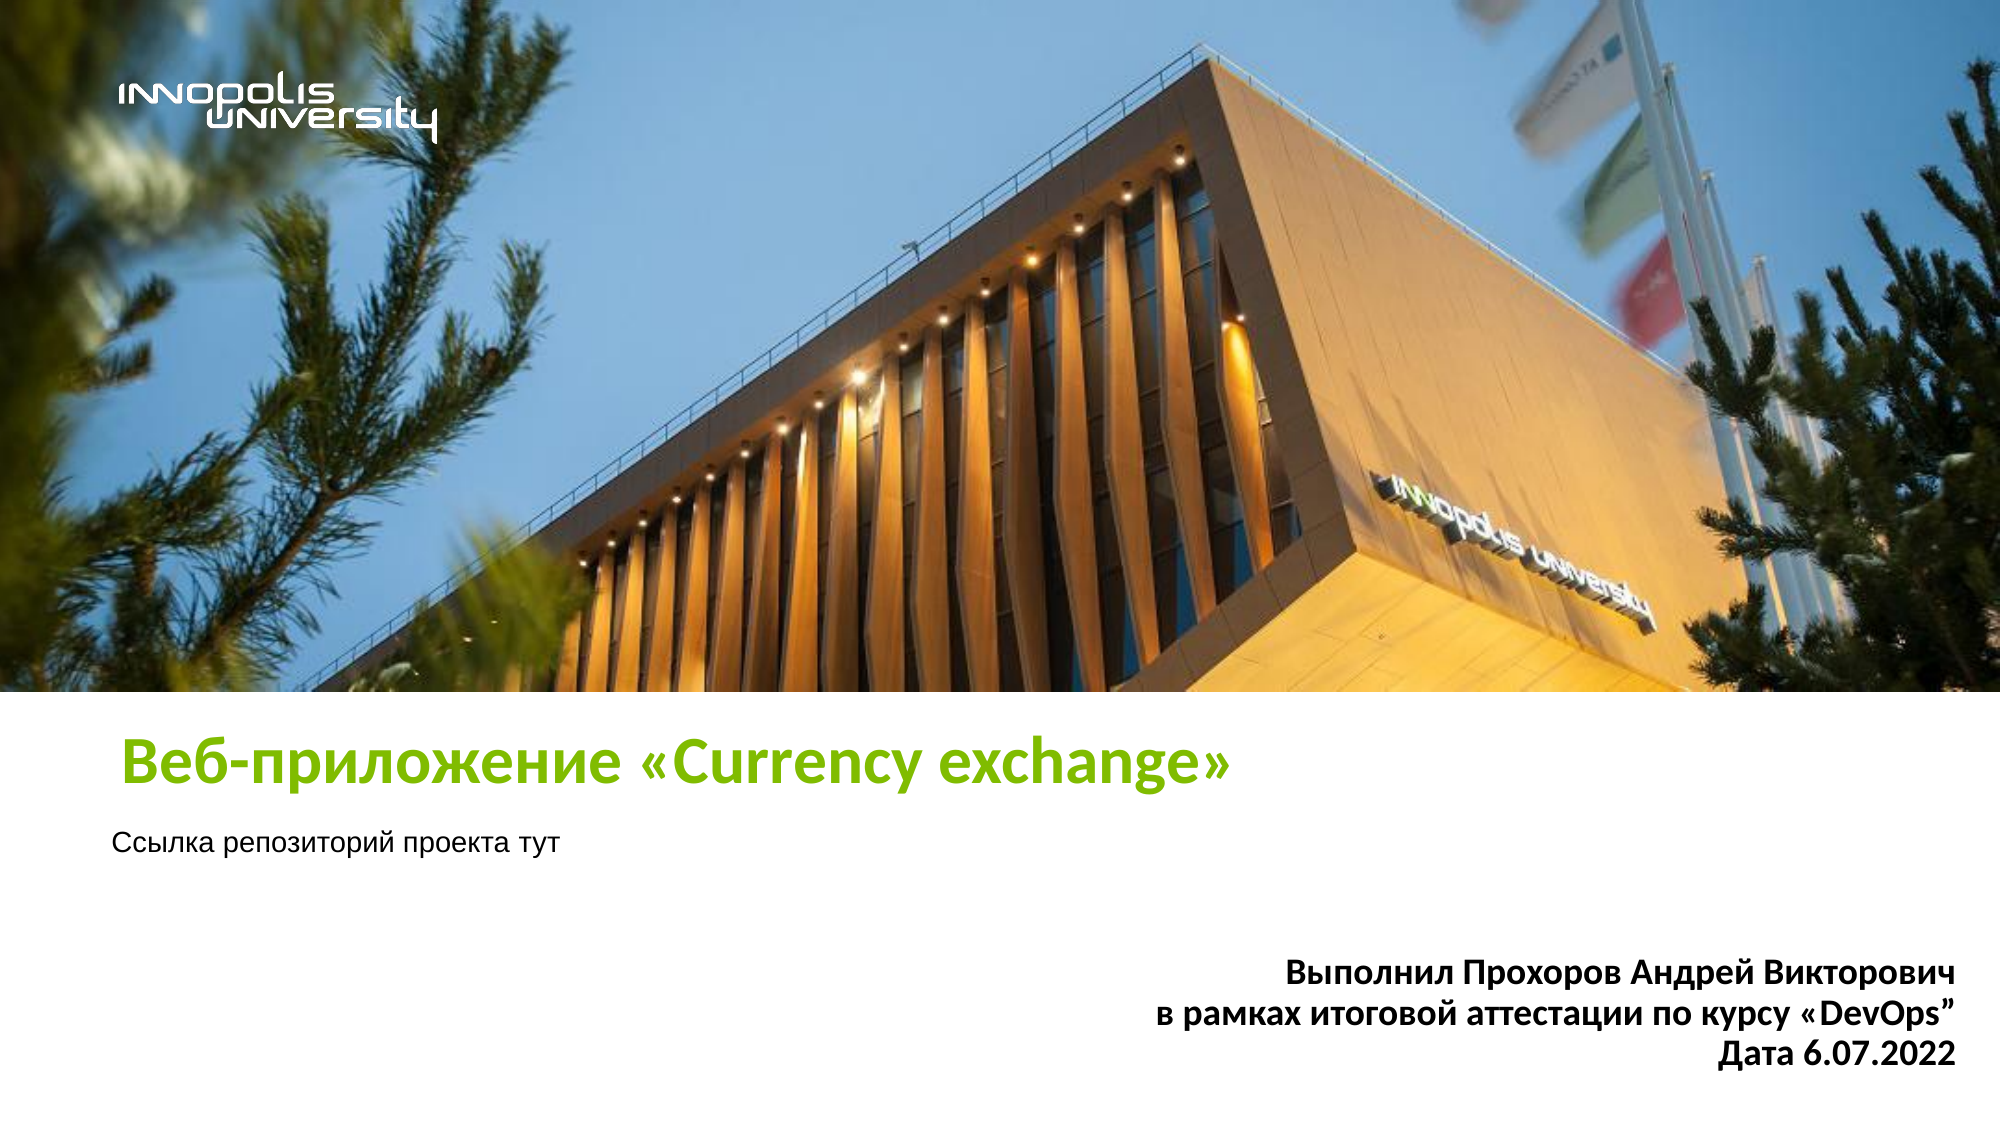

# Веб-приложение «Currency exchange»
Ссылка репозиторий проекта тут
Выполнил Прохоров Андрей Викторович
в рамках итоговой аттестации по курсу «DevOps”
Дата 6.07.2022